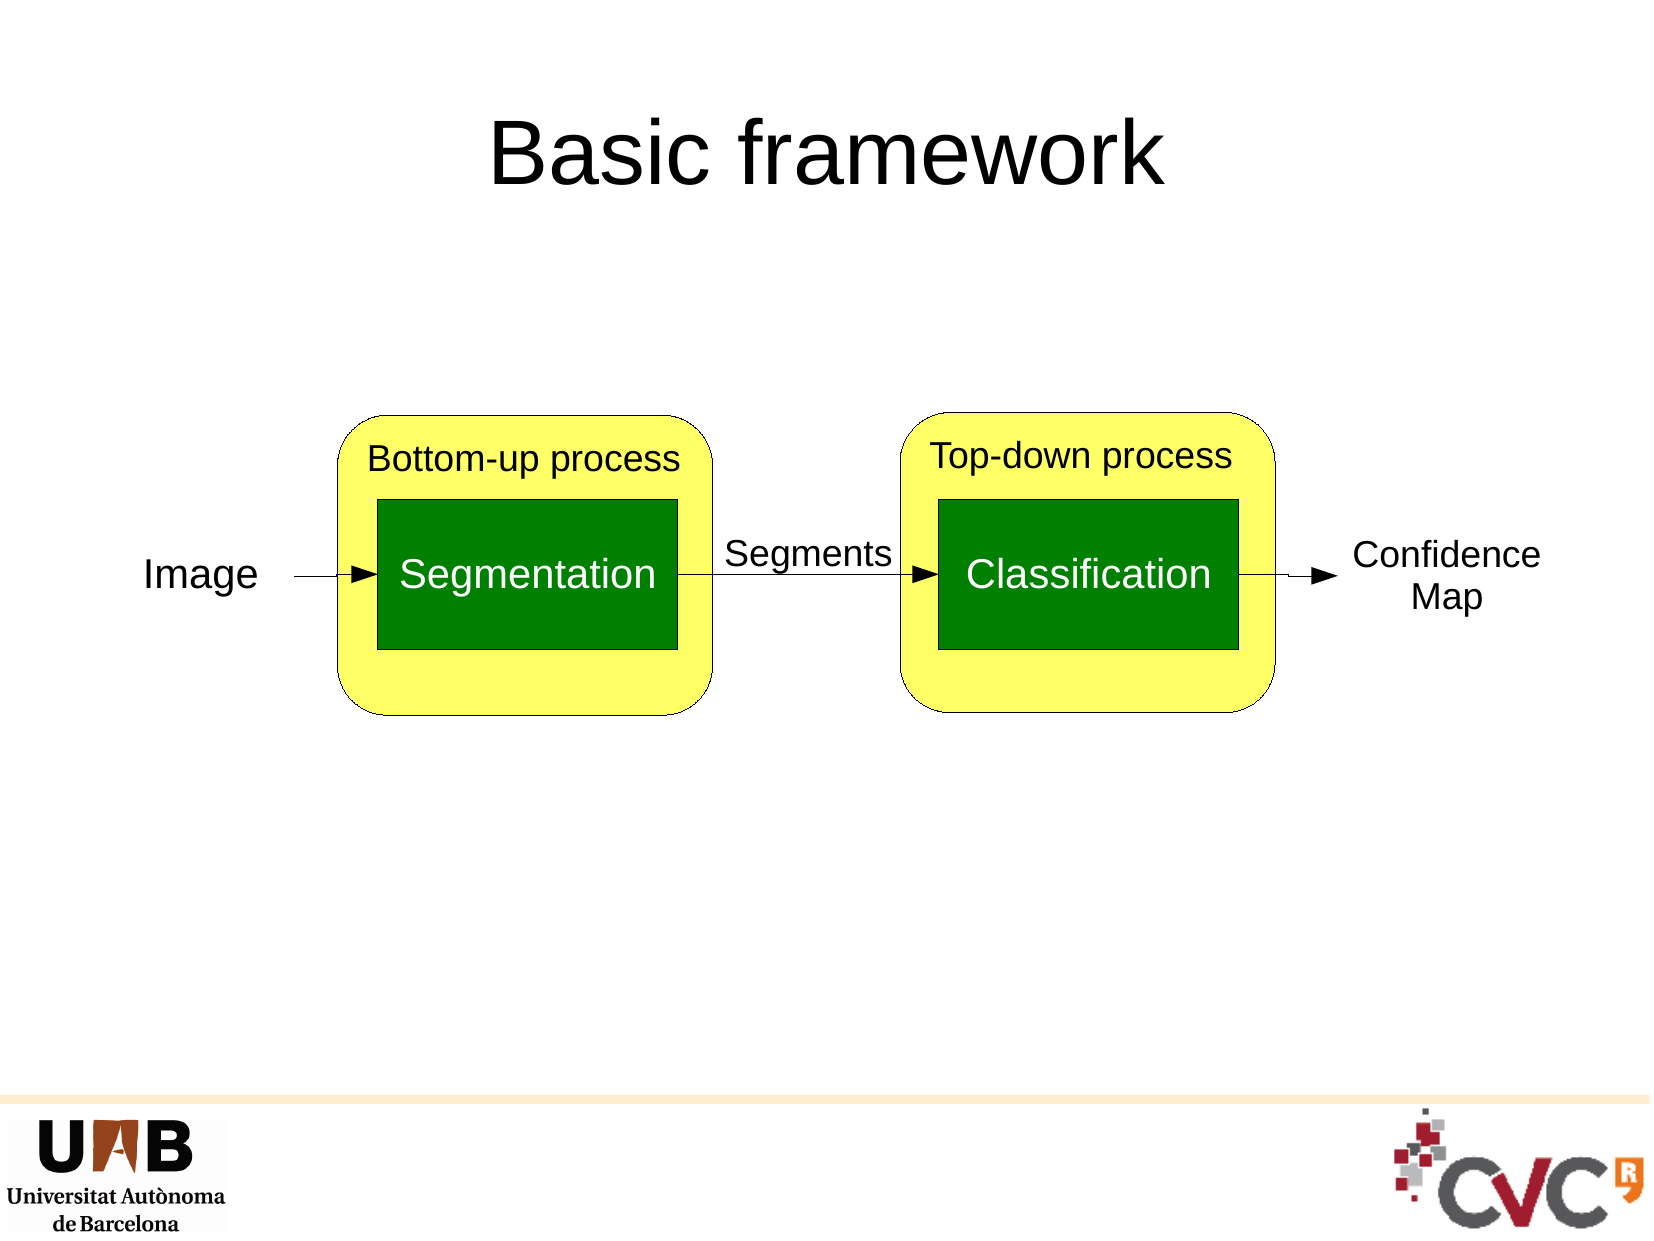

# Basic framework
Top-down process
Bottom-up process
Segmentation
Classification
Confidence
Map
Image